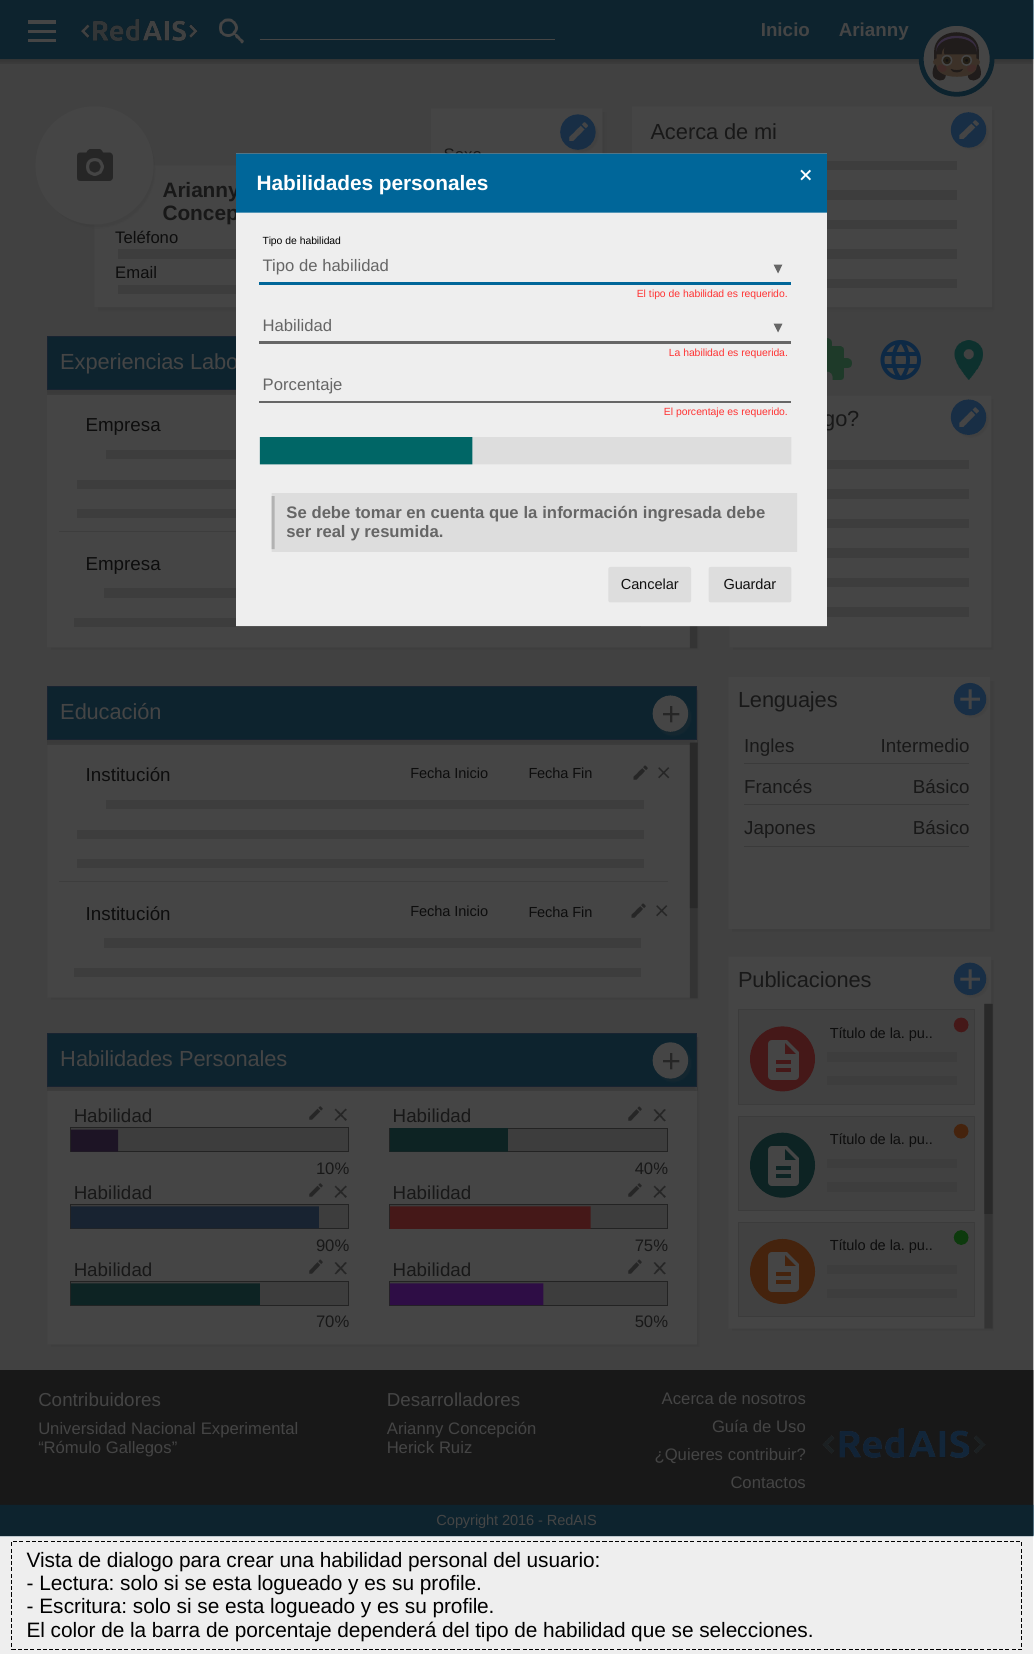

Arianny
Inicio
Acerca de mi
Sexo
Fecha Nacimiento
Profesión
+
 Habilidades personales
Arianny Carolina Concepción Graterol
Teléfono
Tipo de habilidad
Tipo de habilidad
Email
El tipo de habilidad es requerido.
Habilidad
Experiencias Laborales
Empresa
Fecha Inicio
Fecha Fin
Empresa
Fecha Inicio
Fecha Fin
La habilidad es requerida.
Porcentaje
¿Que hago?
El porcentaje es requerido.
Se debe tomar en cuenta que la información ingresada debe ser real y resumida.
Guardar
Cancelar
Lenguajes
Ingles
Intermedio
Francés
Básico
Japones
Básico
Educación
Institución
Fecha Inicio
Fecha Fin
Institución
Fecha Inicio
Fecha Fin
Publicaciones
Título de la. pu..
Título de la. pu..
Título de la. pu..
Habilidades Personales
Habilidad
10%
Habilidad
40%
Habilidad
90%
Habilidad
75%
Habilidad
70%
Habilidad
50%
Contribuidores
Universidad Nacional Experimental “Rómulo Gallegos”
Desarrolladores
Arianny Concepción
Herick Ruiz
Acerca de nosotros
Guía de Uso
¿Quieres contribuir?
Contactos
Copyright 2016 - RedAIS
Vista de dialogo para crear una habilidad personal del usuario:
- Lectura: solo si se esta logueado y es su profile.
- Escritura: solo si se esta logueado y es su profile.
El color de la barra de porcentaje dependerá del tipo de habilidad que se selecciones.